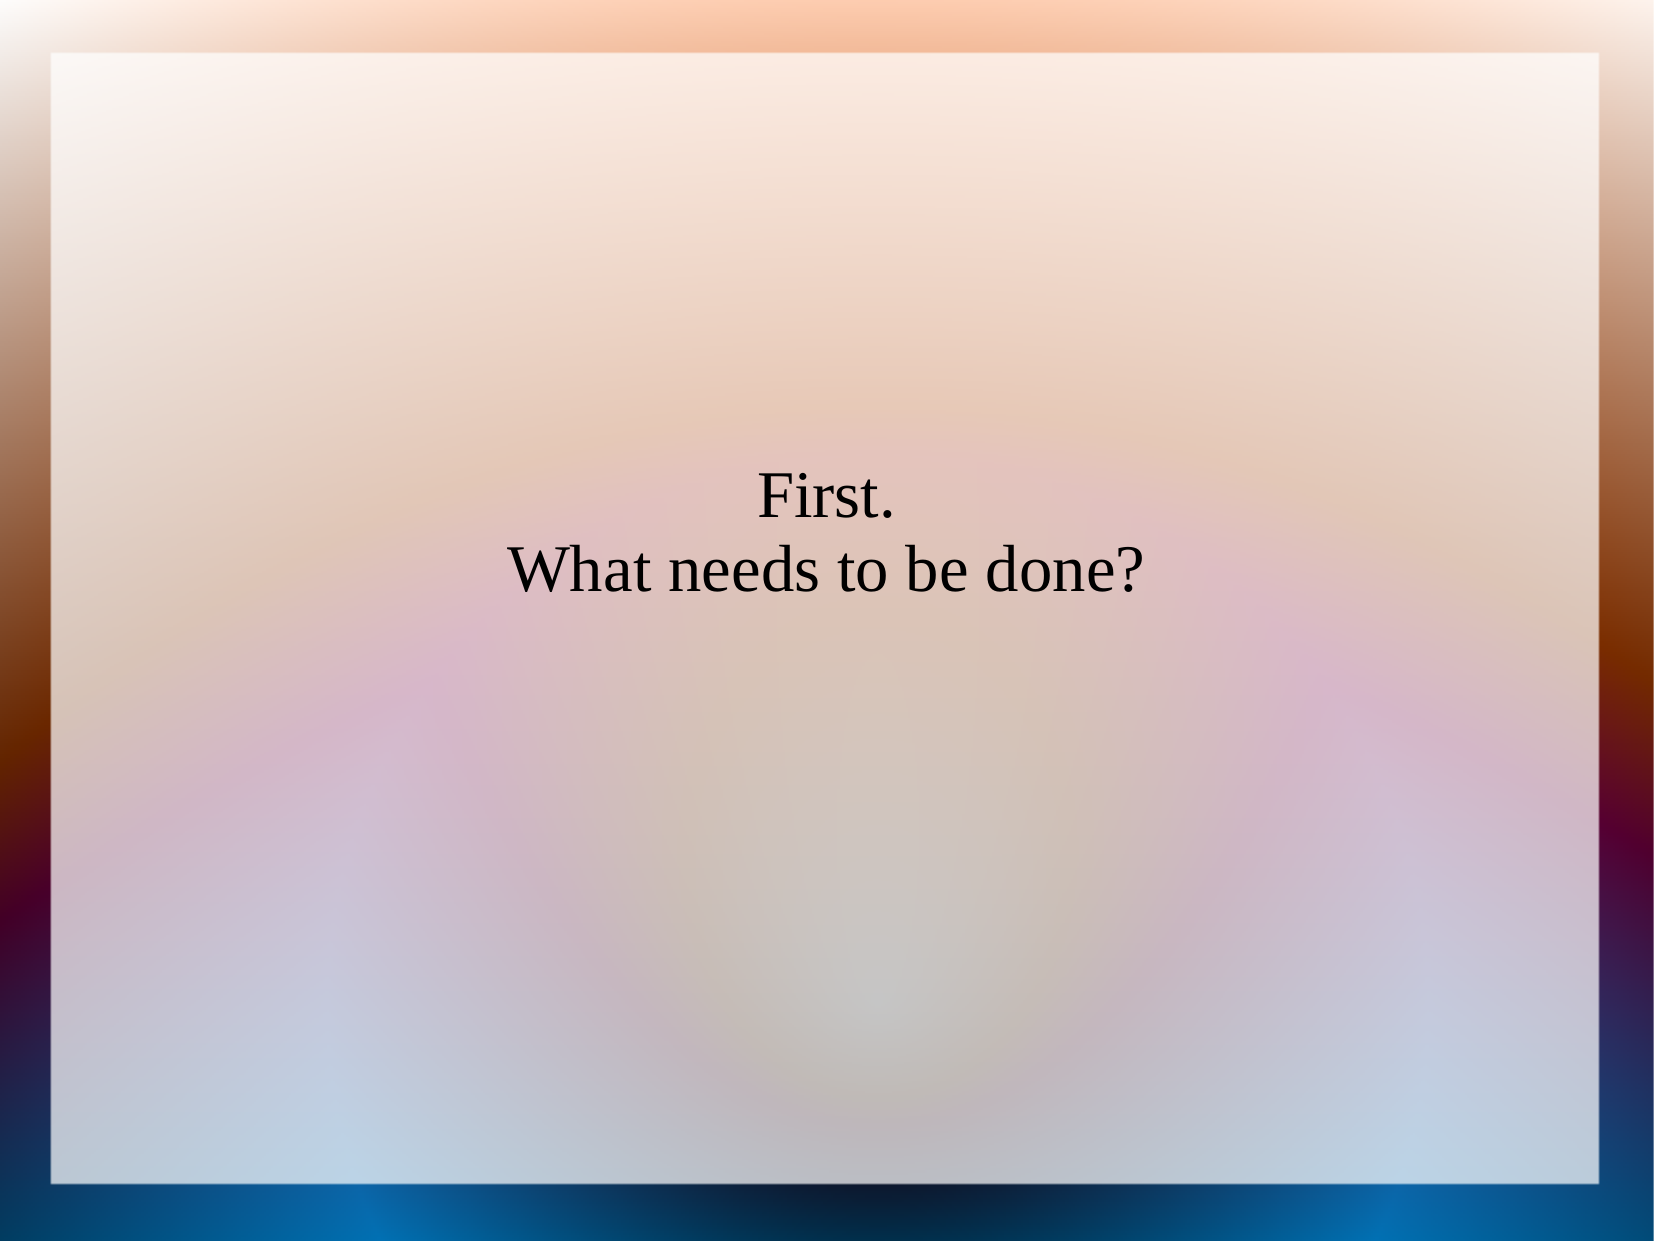

# First.
What needs to be done?